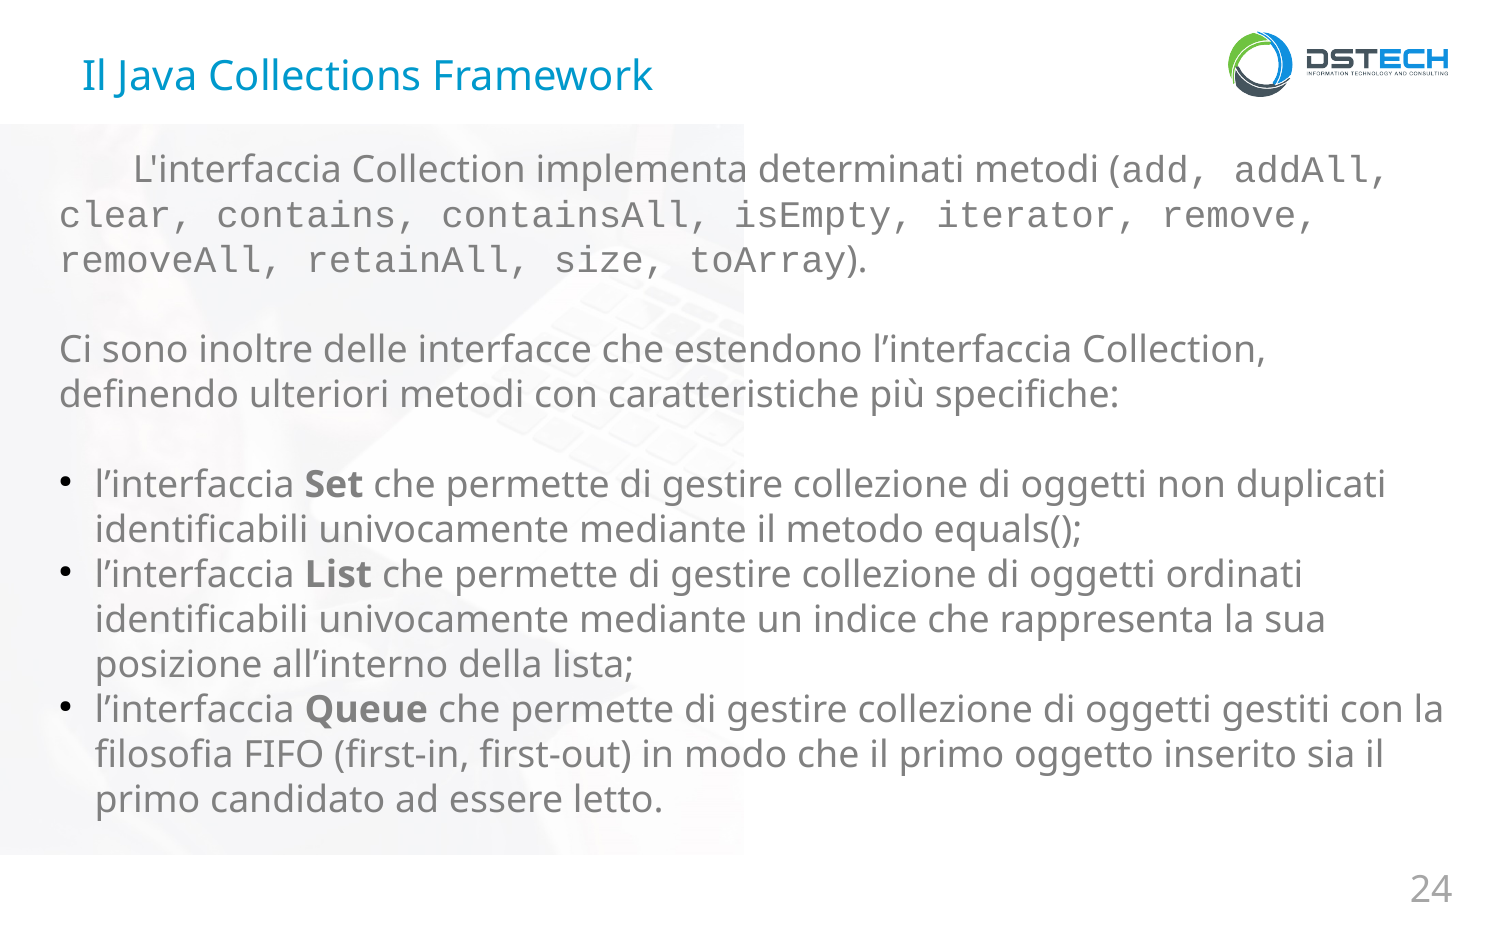

Il Java Collections Framework
	L'interfaccia Collection implementa determinati metodi (add, addAll, clear, contains, containsAll, isEmpty, iterator, remove, removeAll, retainAll, size, toArray).
Ci sono inoltre delle interfacce che estendono l’interfaccia Collection, definendo ulteriori metodi con caratteristiche più specifiche:
l’interfaccia Set che permette di gestire collezione di oggetti non duplicati identificabili univocamente mediante il metodo equals();
l’interfaccia List che permette di gestire collezione di oggetti ordinati identificabili univocamente mediante un indice che rappresenta la sua posizione all’interno della lista;
l’interfaccia Queue che permette di gestire collezione di oggetti gestiti con la filosofia FIFO (first-in, first-out) in modo che il primo oggetto inserito sia il primo candidato ad essere letto.
24